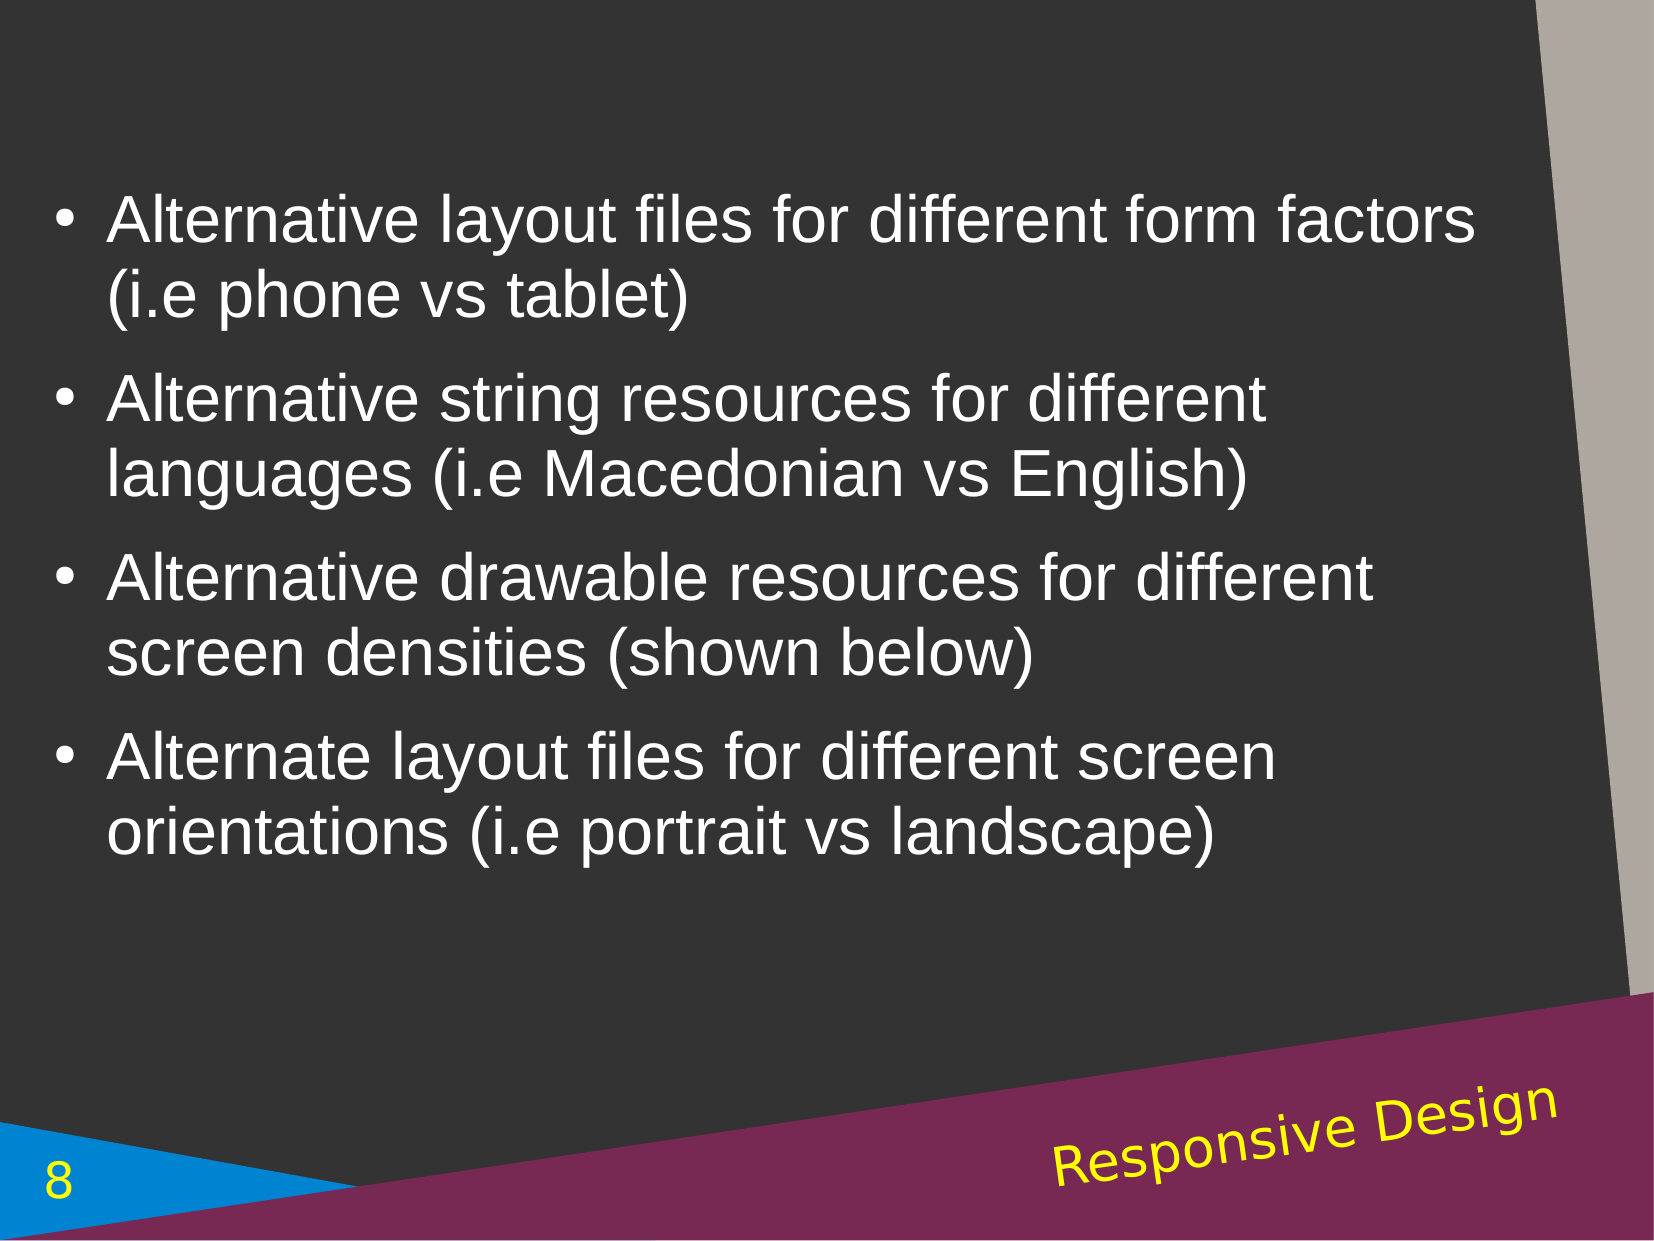

Alternative layout files for different form factors (i.e phone vs tablet)
Alternative string resources for different languages (i.e Macedonian vs English)
Alternative drawable resources for different screen densities (shown below)
Alternate layout files for different screen orientations (i.e portrait vs landscape)
# Responsive Design
8